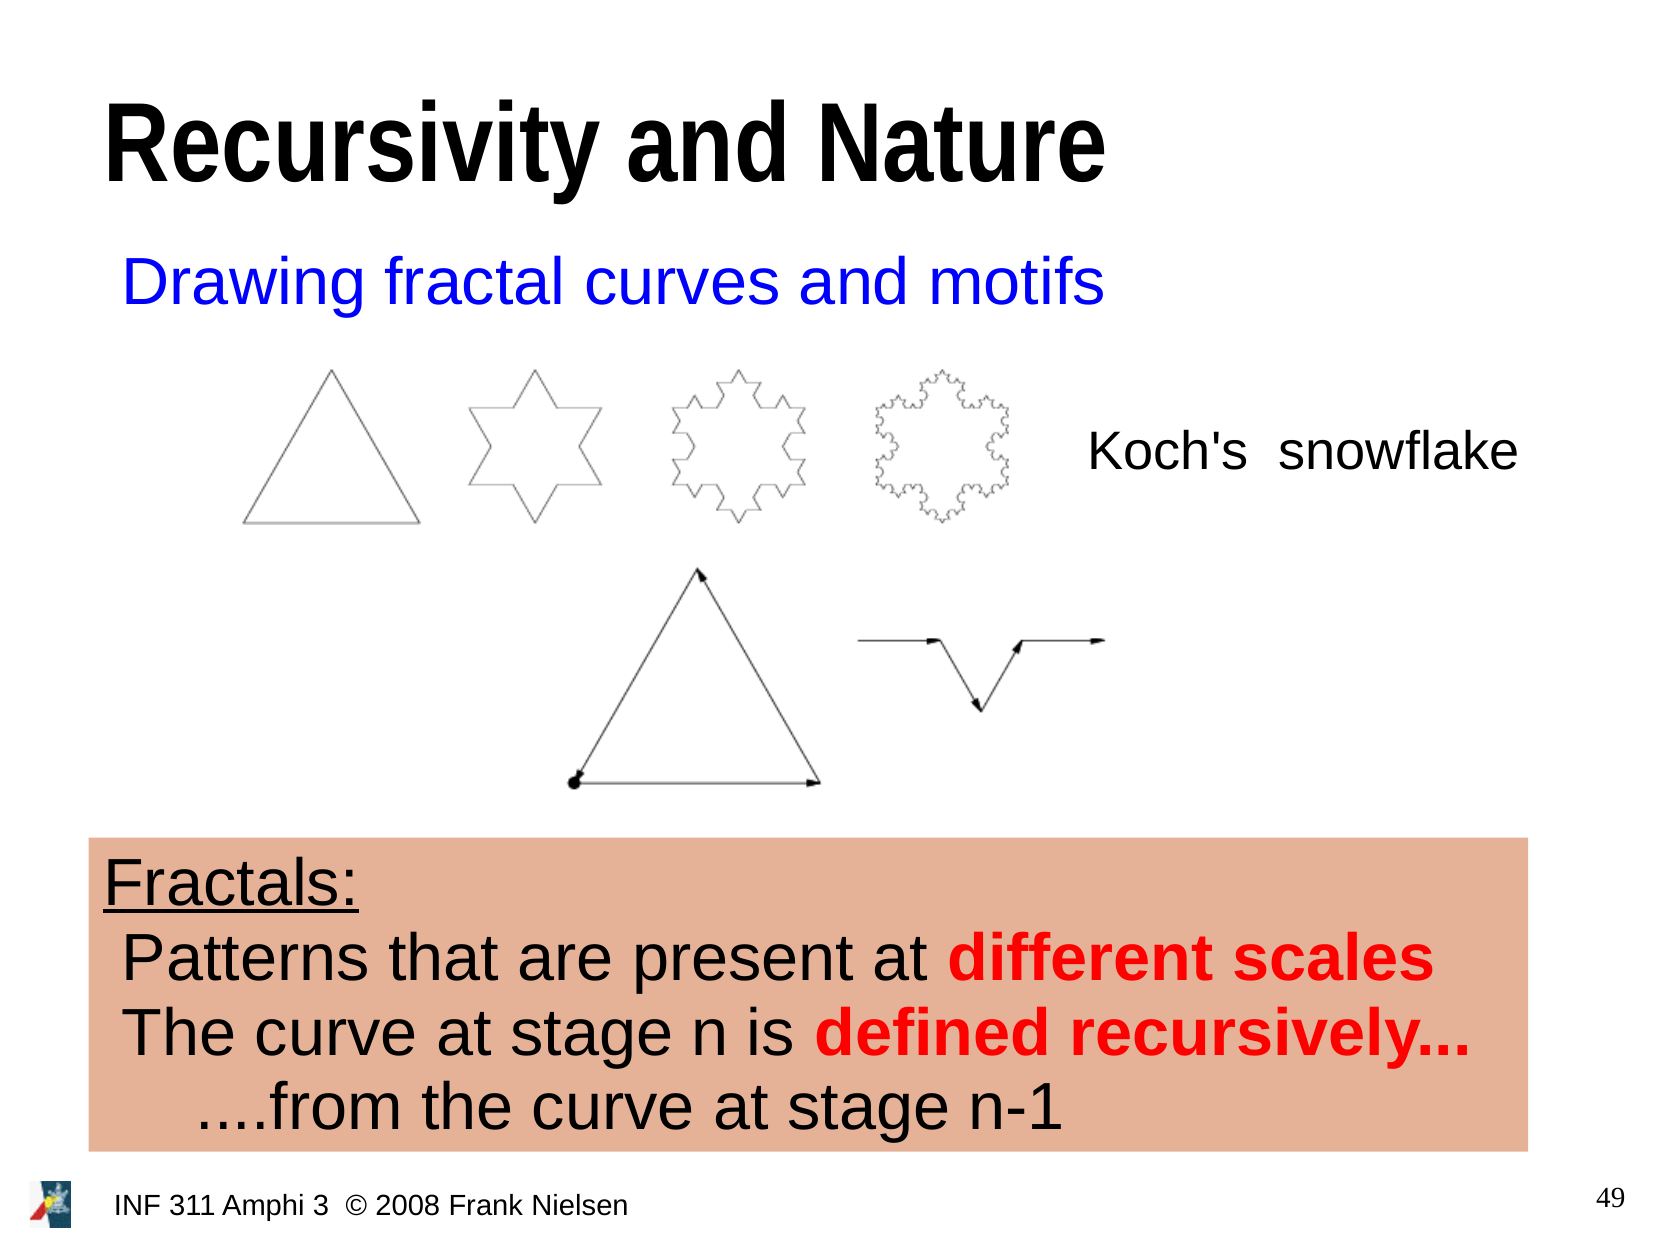

Recursivity and Nature
Drawing fractal curves and motifs
Koch's snowflake
Fractals:
 Patterns that are present at different scales
 The curve at stage n is defined recursively...
 ....from the curve at stage n-1